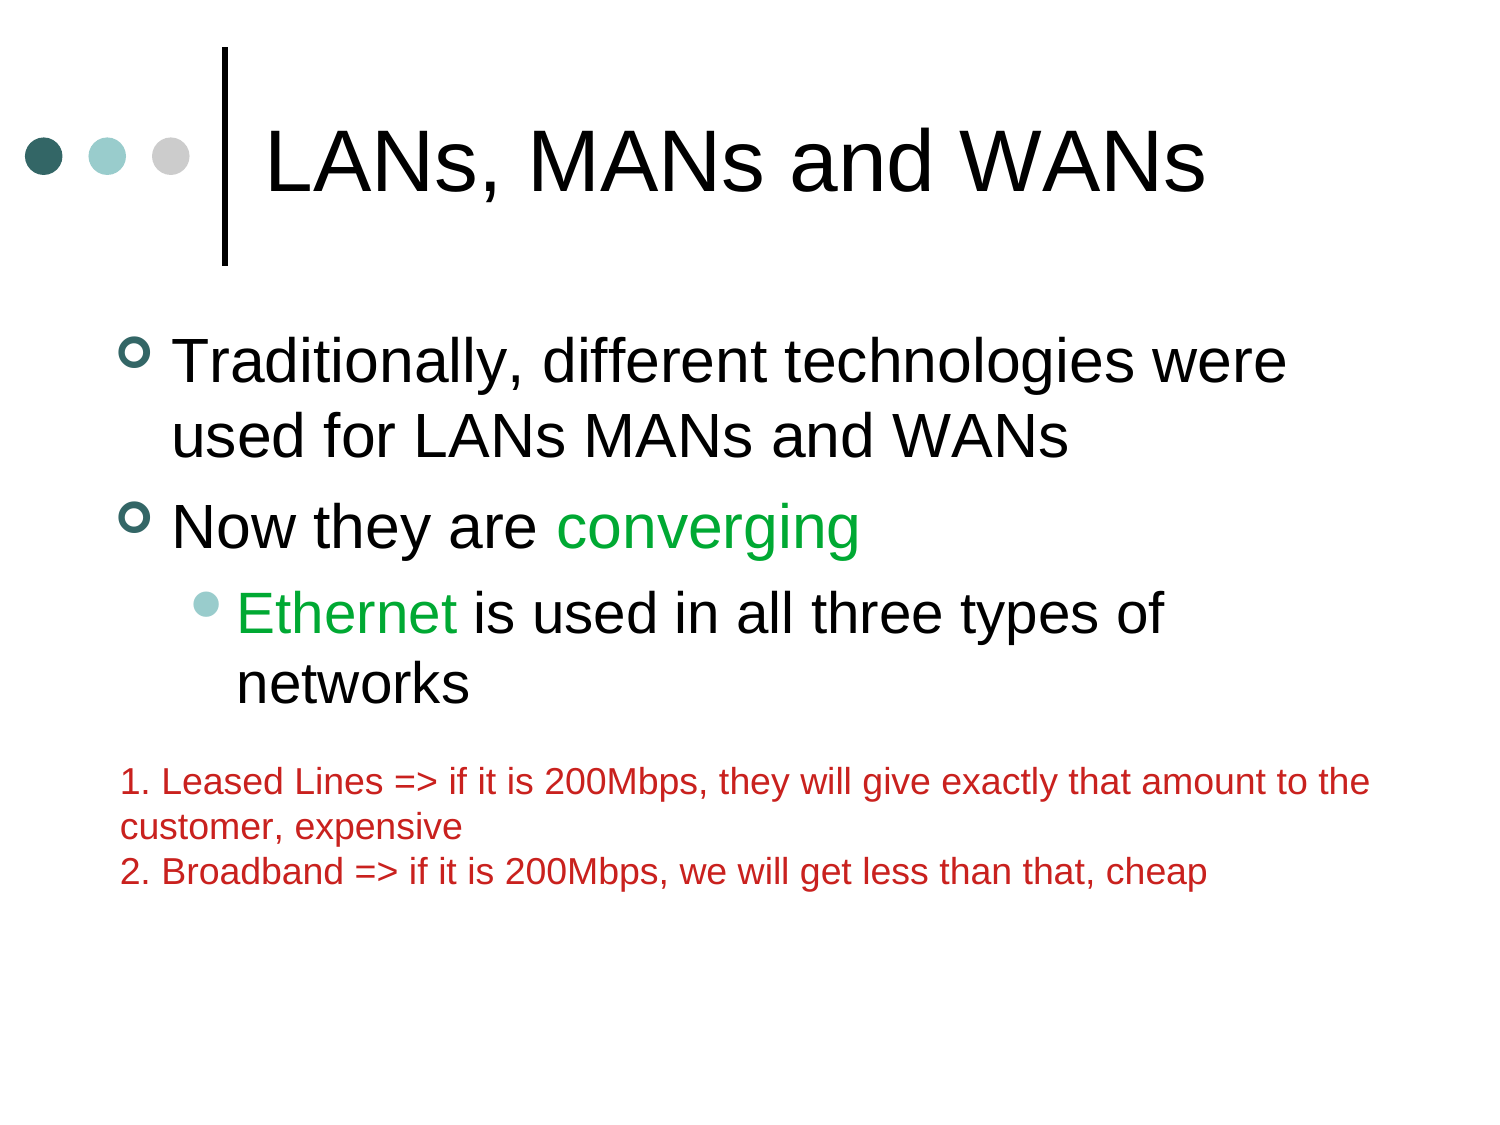

# LANs, MANs and WANs
Traditionally, different technologies were used for LANs MANs and WANs
Now they are converging
Ethernet is used in all three types of networks
1. Leased Lines => if it is 200Mbps, they will give exactly that amount to the customer, expensive
2. Broadband => if it is 200Mbps, we will get less than that, cheap